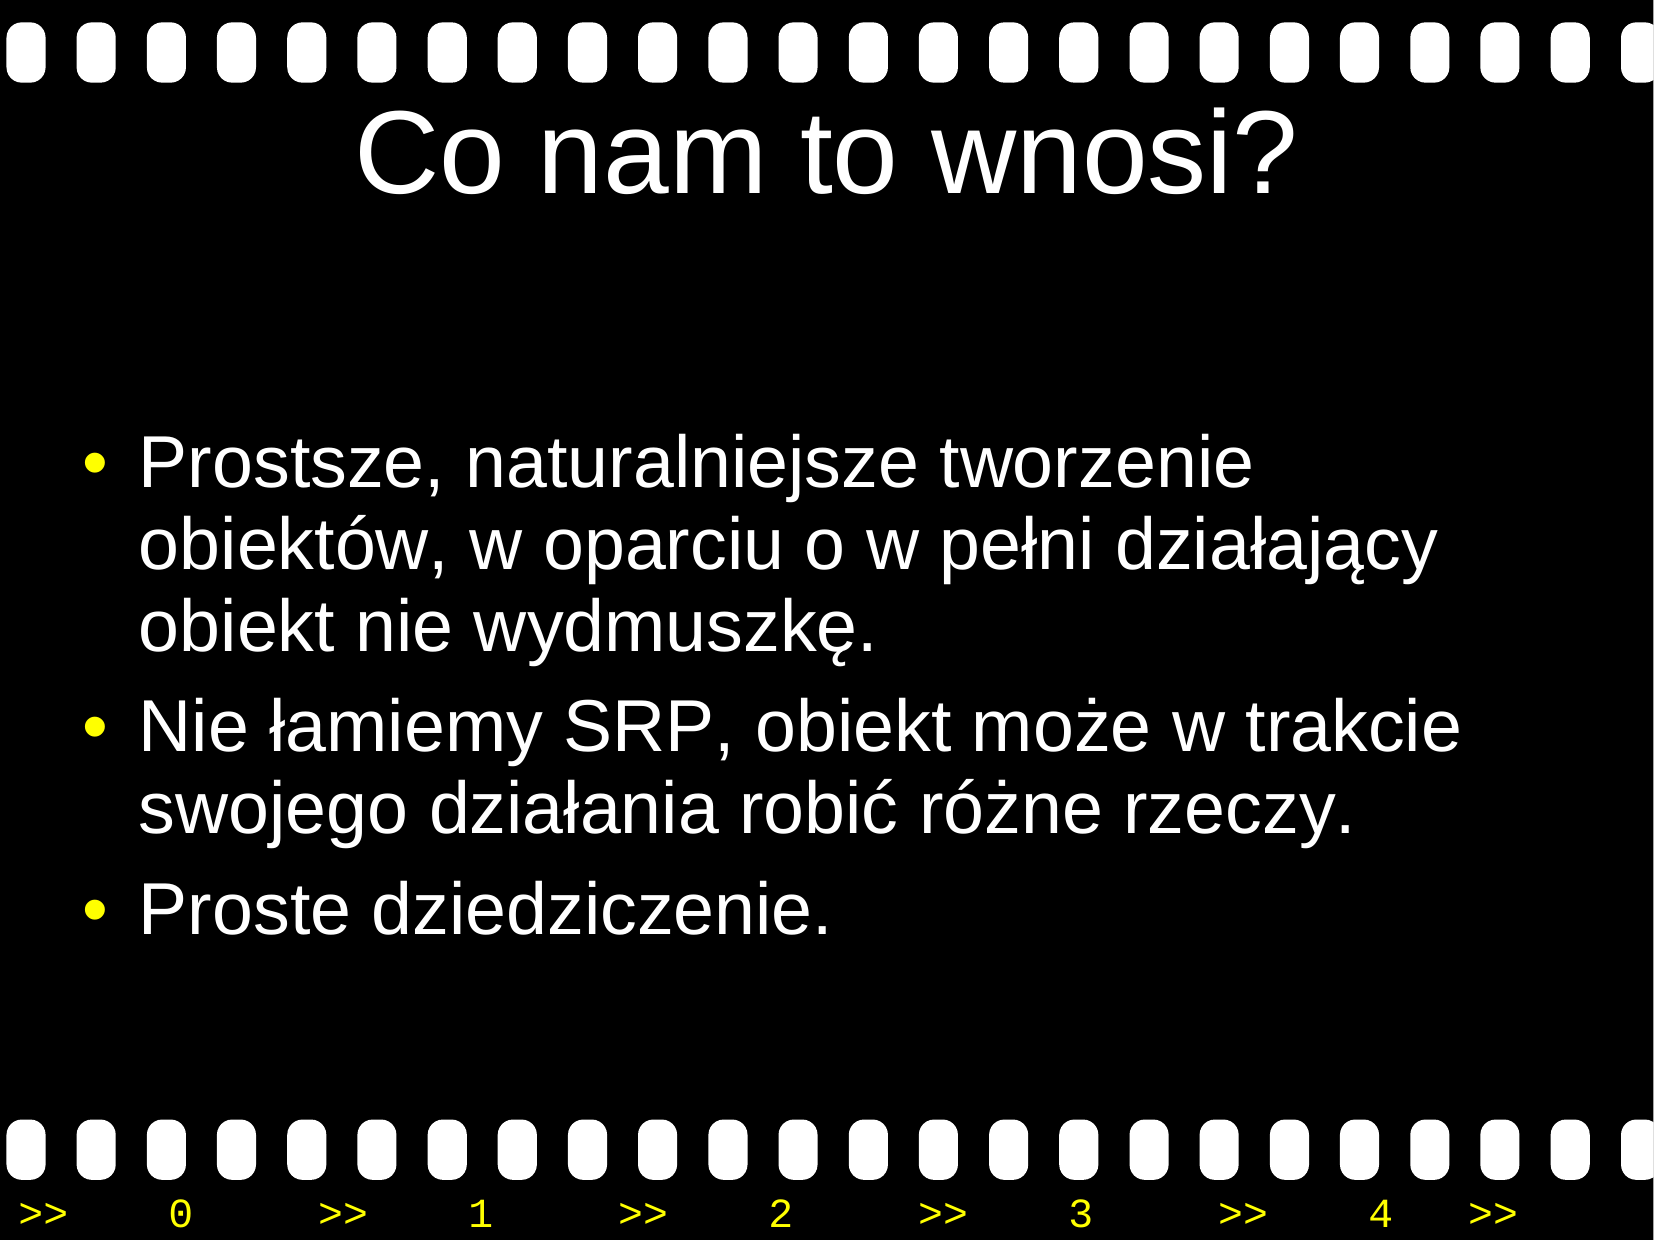

# Co nam to wnosi?
Prostsze, naturalniejsze tworzenie obiektów, w oparciu o w pełni działający obiekt nie wydmuszkę.
Nie łamiemy SRP, obiekt może w trakcie swojego działania robić różne rzeczy.
Proste dziedziczenie.